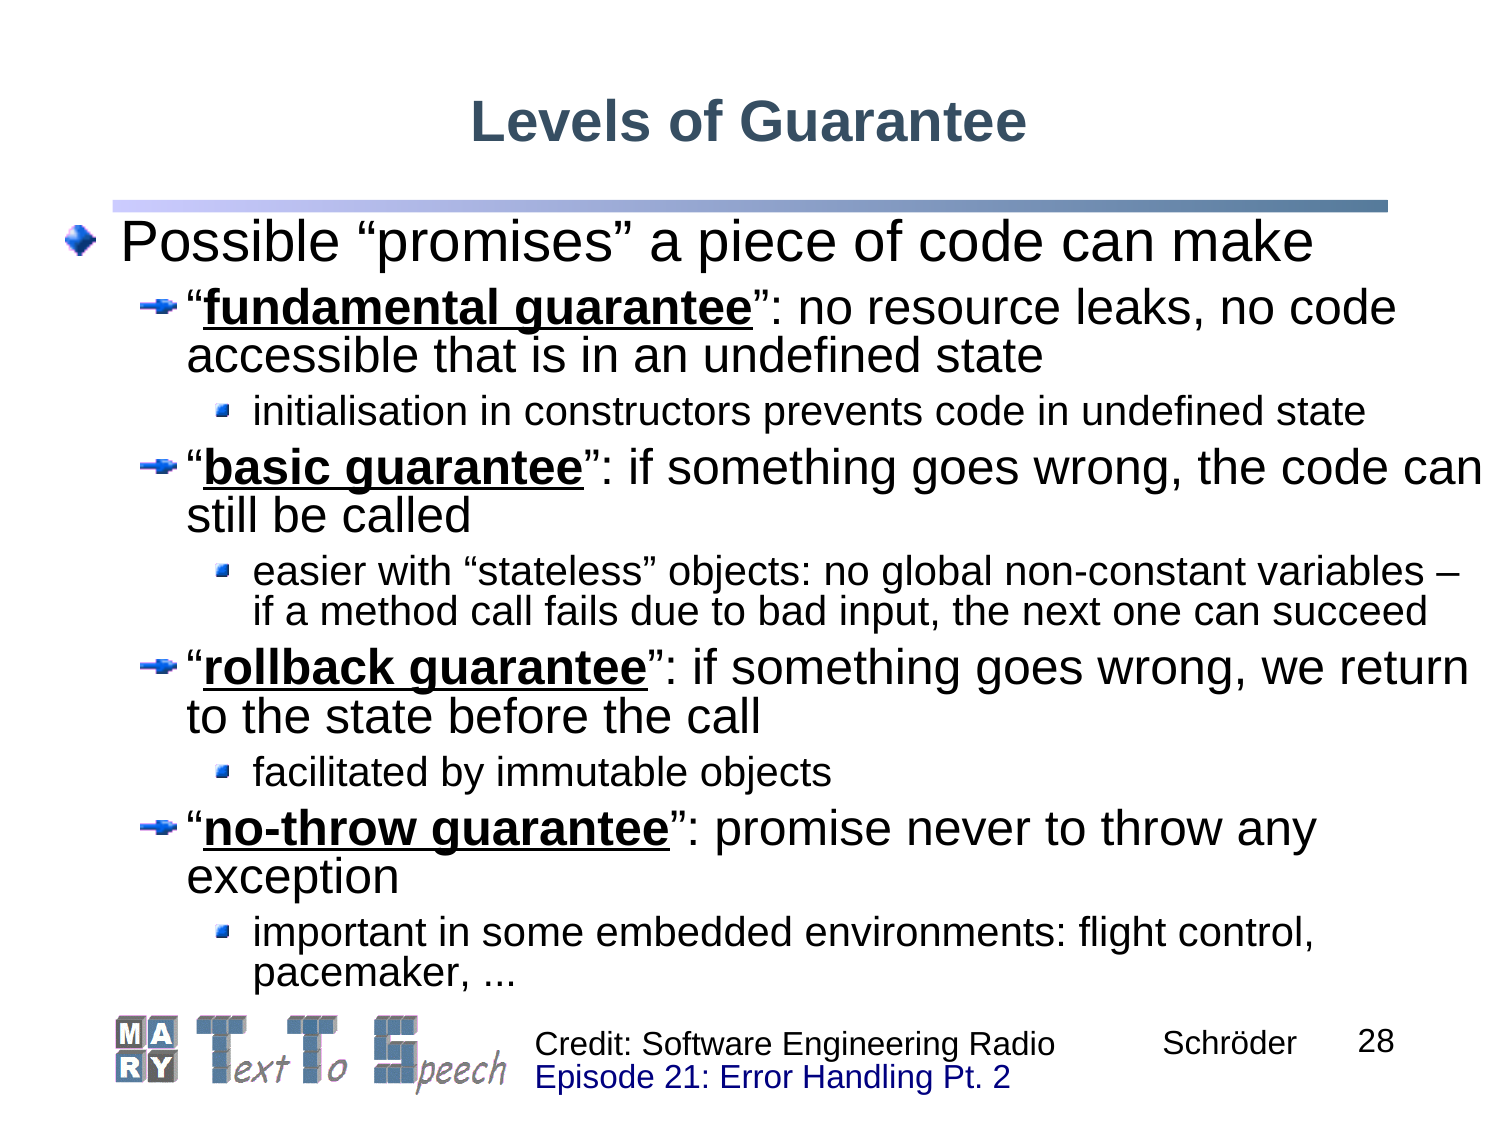

# Levels of Guarantee
Possible “promises” a piece of code can make
“fundamental guarantee”: no resource leaks, no code accessible that is in an undefined state
initialisation in constructors prevents code in undefined state
“basic guarantee”: if something goes wrong, the code can still be called
easier with “stateless” objects: no global non-constant variables – if a method call fails due to bad input, the next one can succeed
“rollback guarantee”: if something goes wrong, we return to the state before the call
facilitated by immutable objects
“no-throw guarantee”: promise never to throw any exception
important in some embedded environments: flight control, pacemaker, ...
Credit: Software Engineering Radio
Episode 21: Error Handling Pt. 2